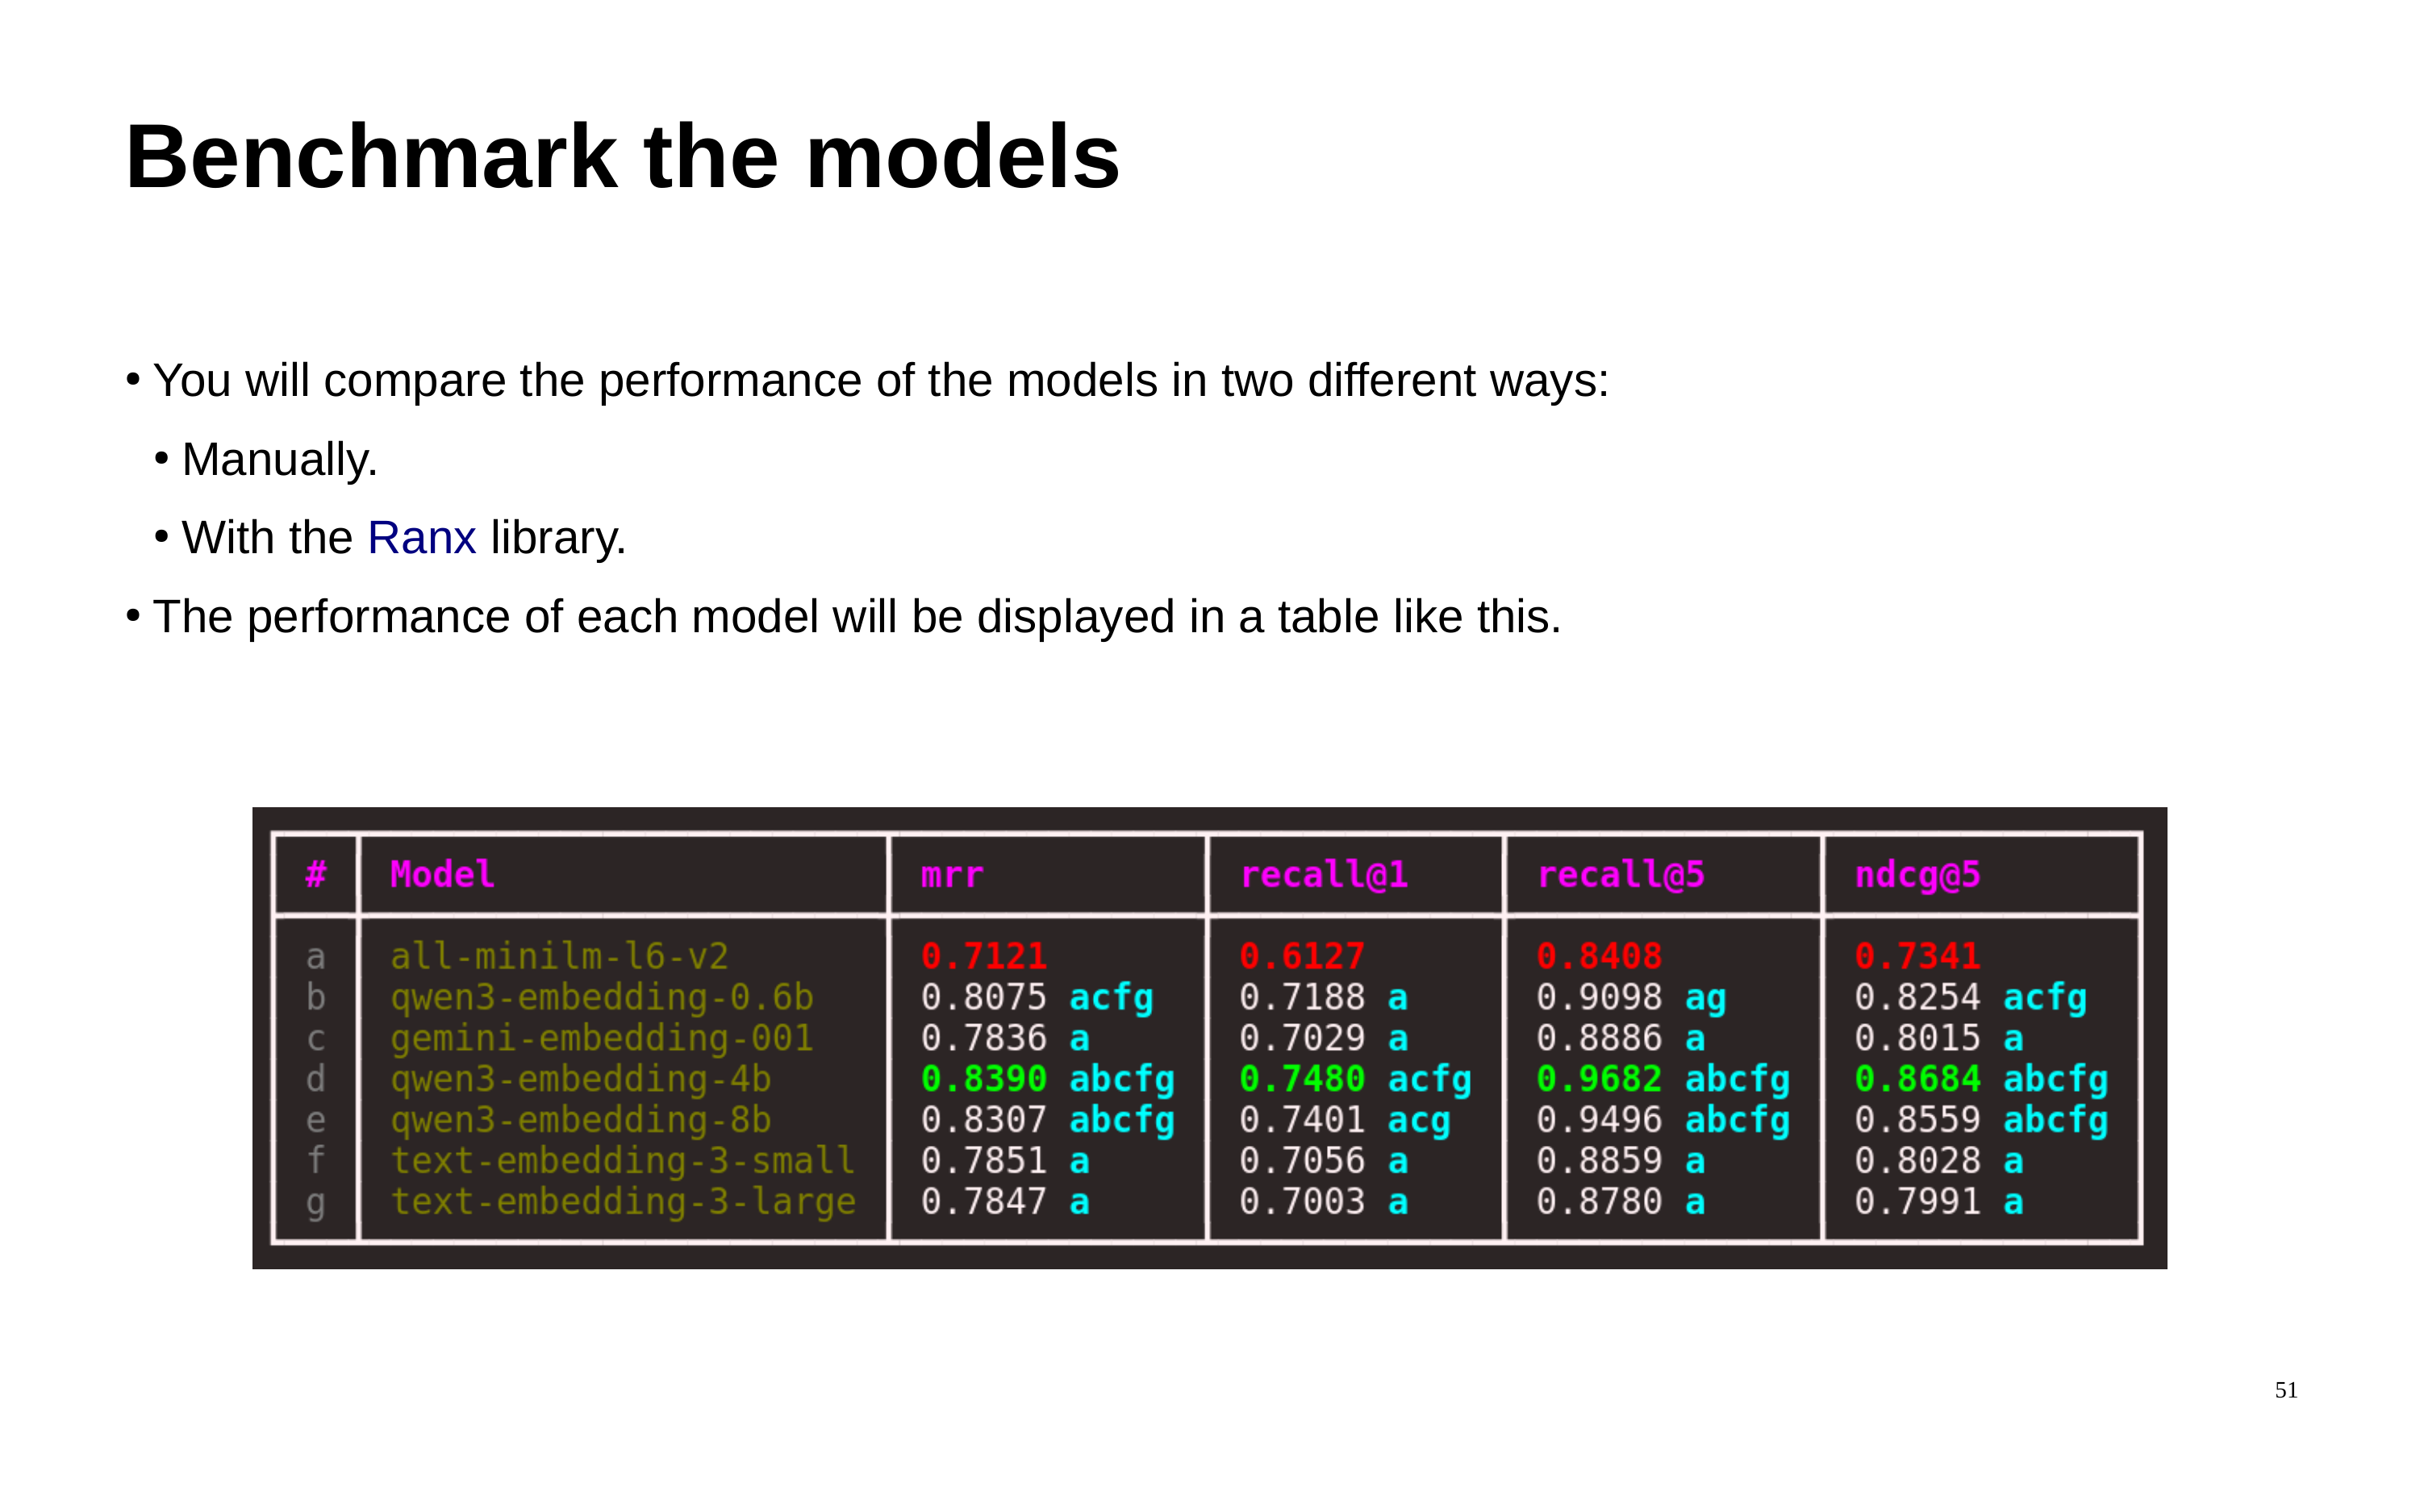

Benchmark the models
You will compare the performance of the models in two different ways:
Manually.
With the Ranx library.
The performance of each model will be displayed in a table like this.
51